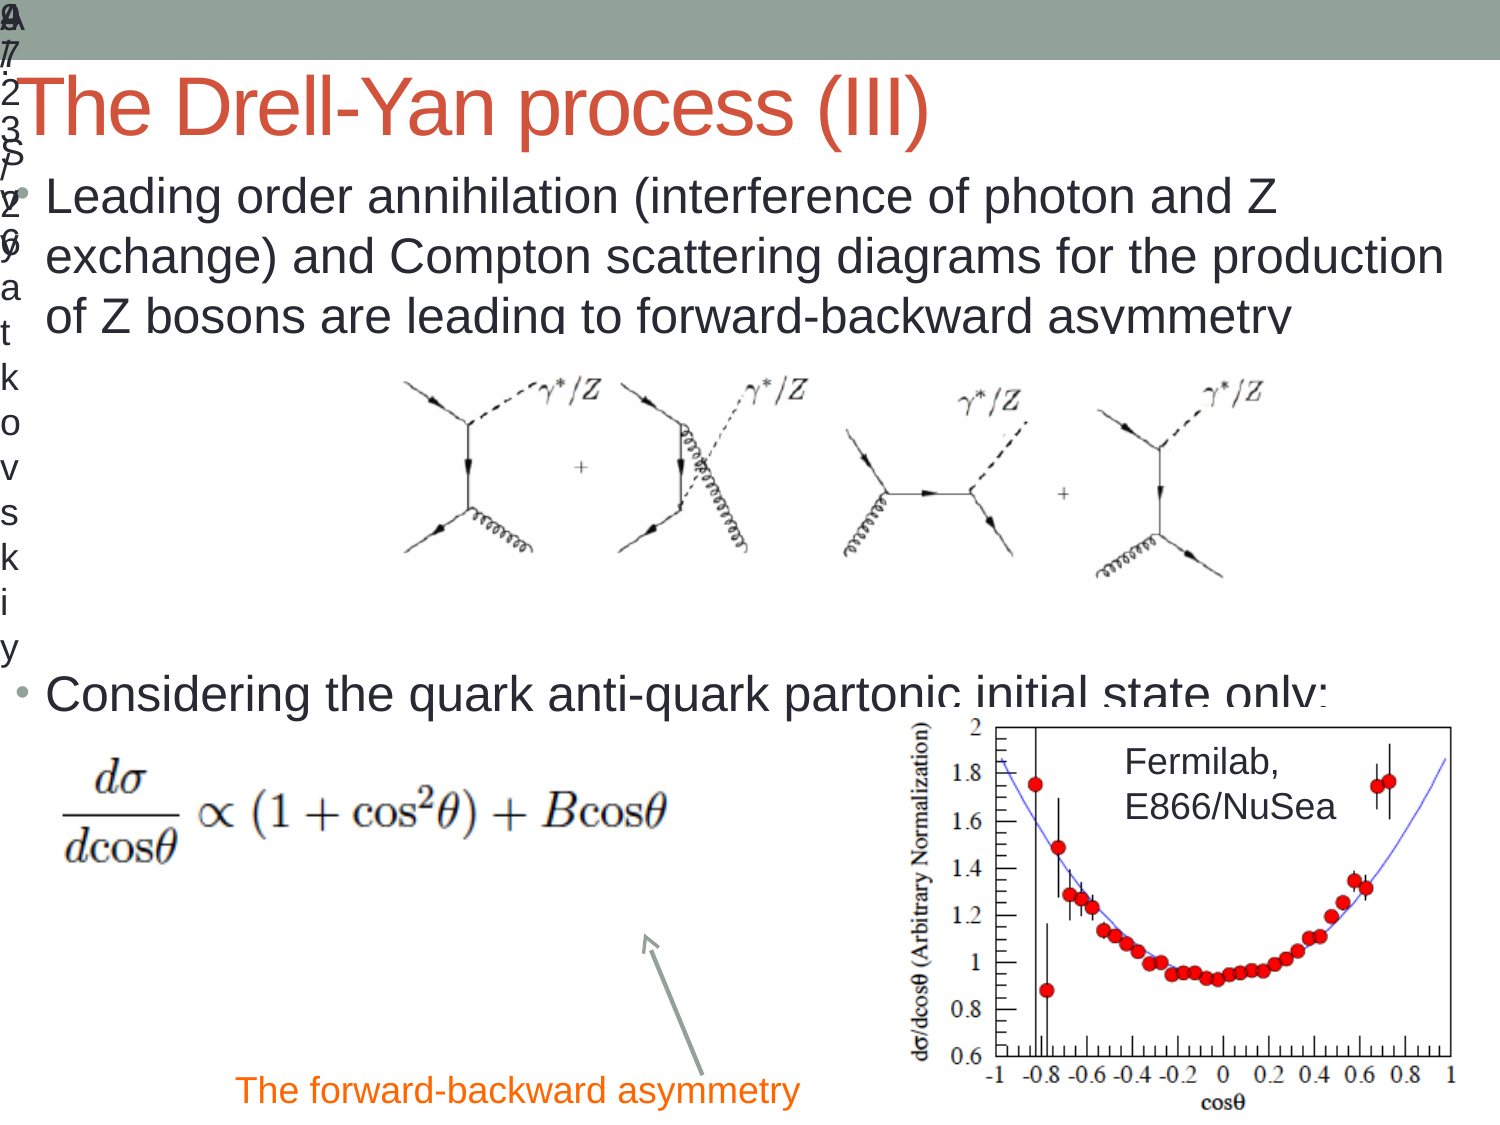

A. Svyatkovskiy
# The Drell-Yan process (III)
Leading order annihilation (interference of photon and Z exchange) and Compton scattering diagrams for the production of Z bosons are leading to forward-backward asymmetry
Considering the quark anti-quark partonic initial state only:
Fermilab, E866/NuSea
The forward-backward asymmetry